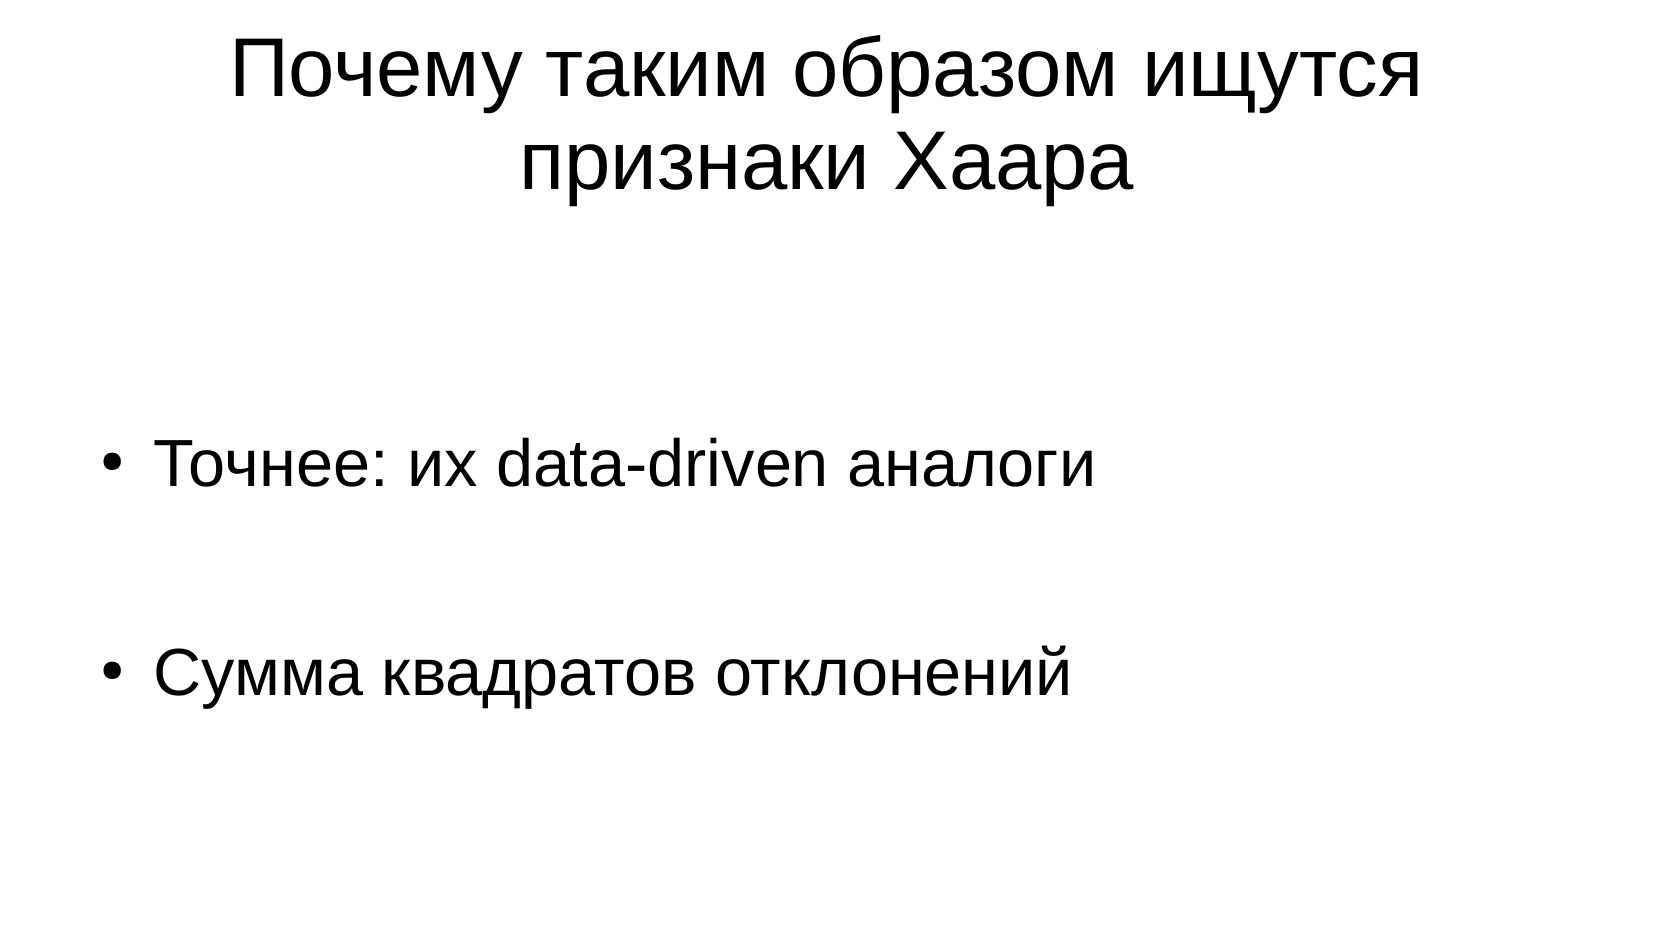

# Почему таким образом ищутся признаки Хаара
Точнее: их data-driven аналоги
Сумма квадратов отклонений